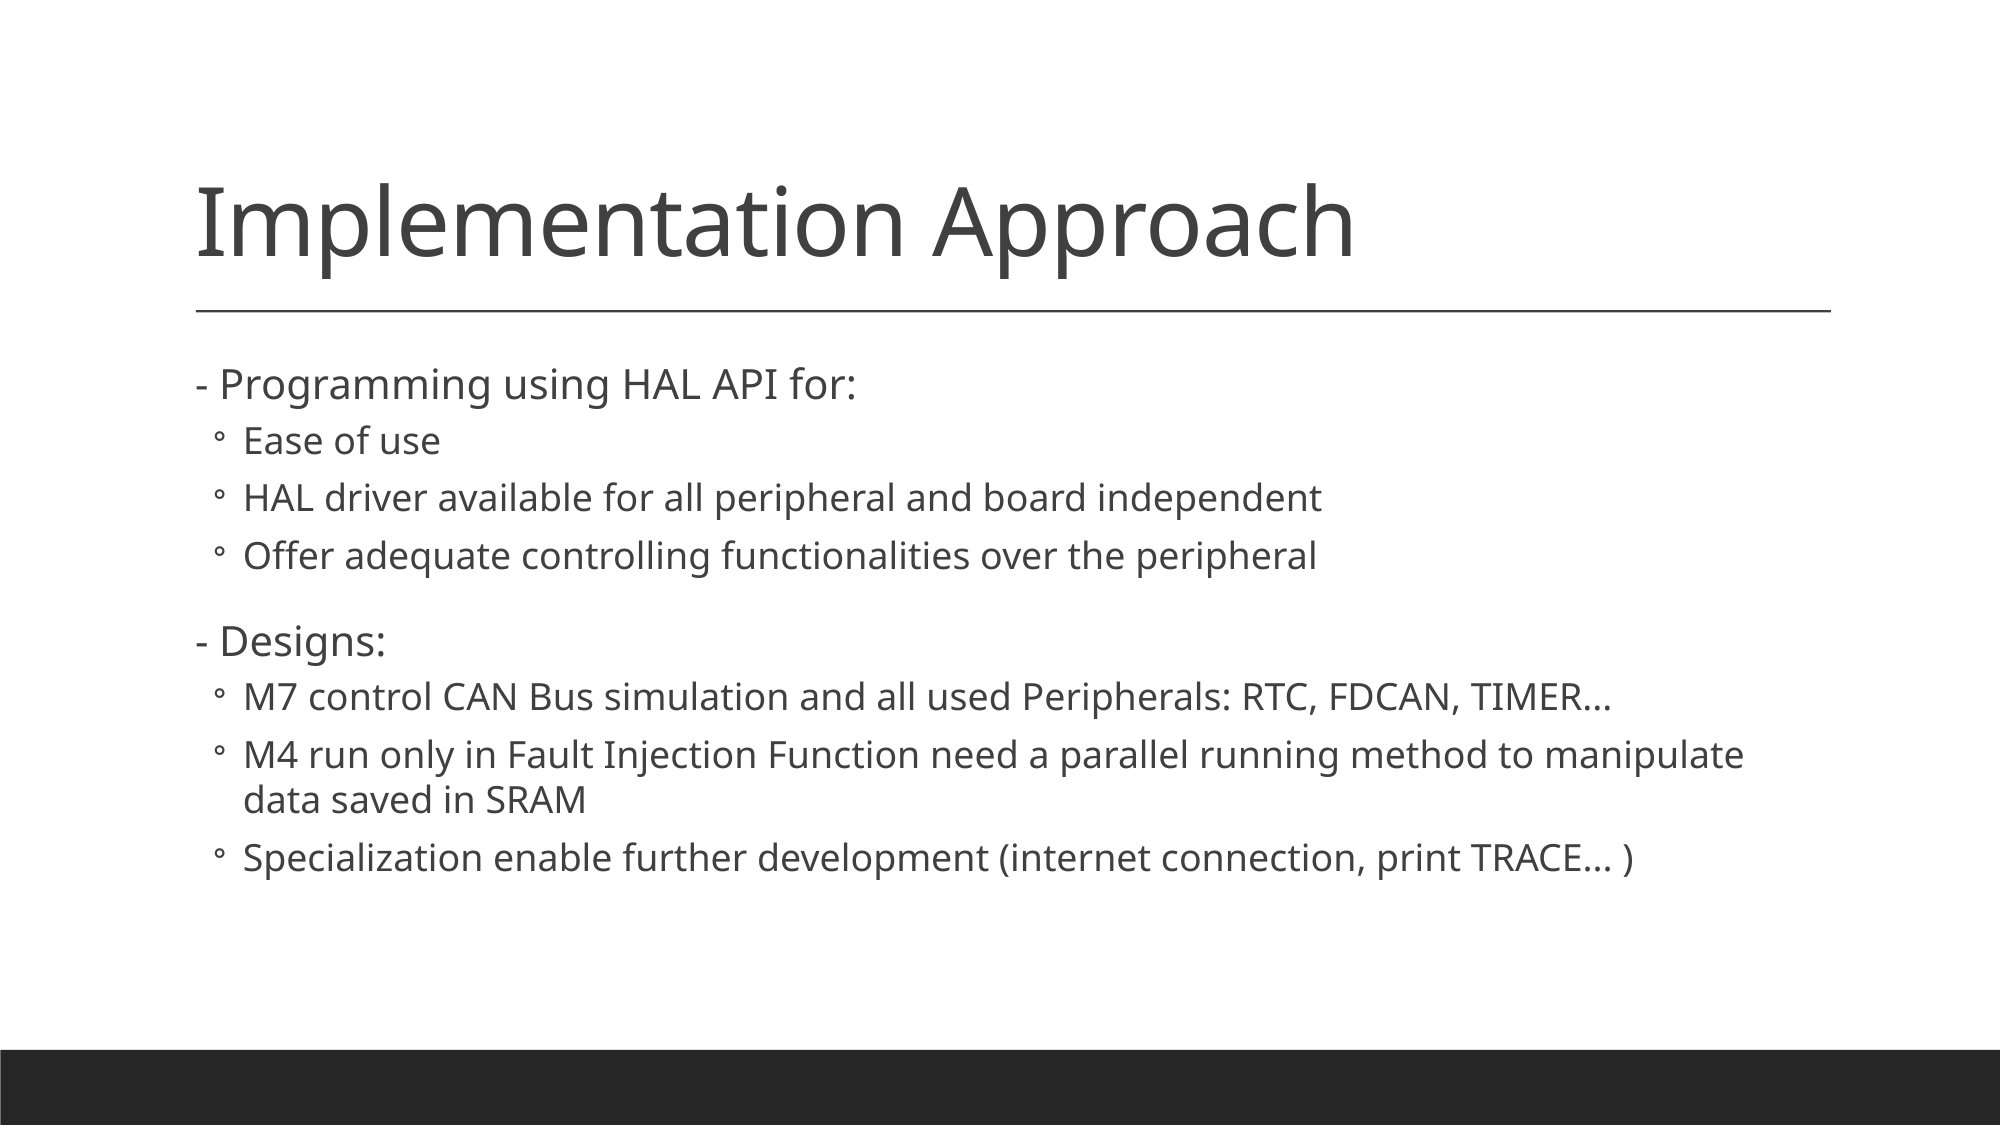

# Implementation Approach
- Programming using HAL API for:
Ease of use
HAL driver available for all peripheral and board independent
Offer adequate controlling functionalities over the peripheral
- Designs:
M7 control CAN Bus simulation and all used Peripherals: RTC, FDCAN, TIMER...
M4 run only in Fault Injection Function need a parallel running method to manipulate data saved in SRAM
Specialization enable further development (internet connection, print TRACE... )